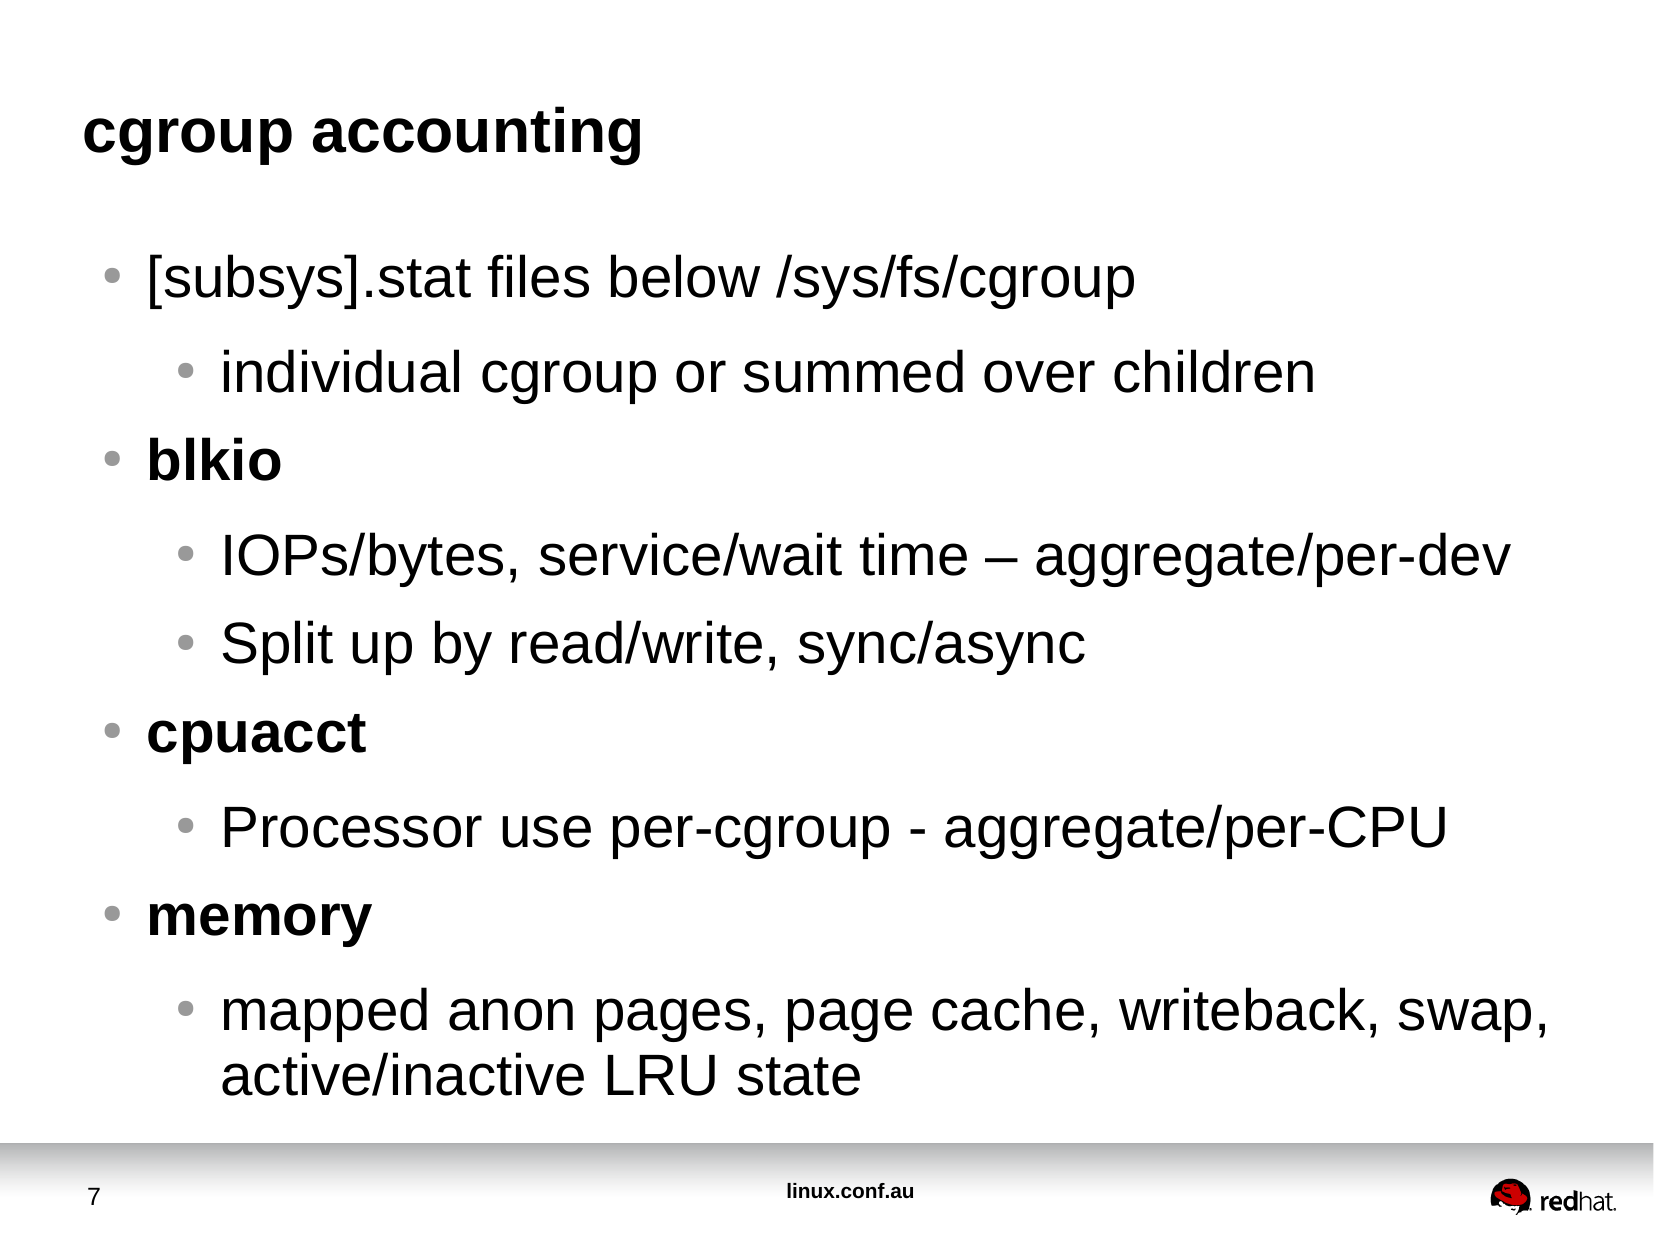

# cgroup accounting
[subsys].stat files below /sys/fs/cgroup
individual cgroup or summed over children
blkio
IOPs/bytes, service/wait time – aggregate/per-dev
Split up by read/write, sync/async
cpuacct
Processor use per-cgroup - aggregate/per-CPU
memory
mapped anon pages, page cache, writeback, swap, active/inactive LRU state